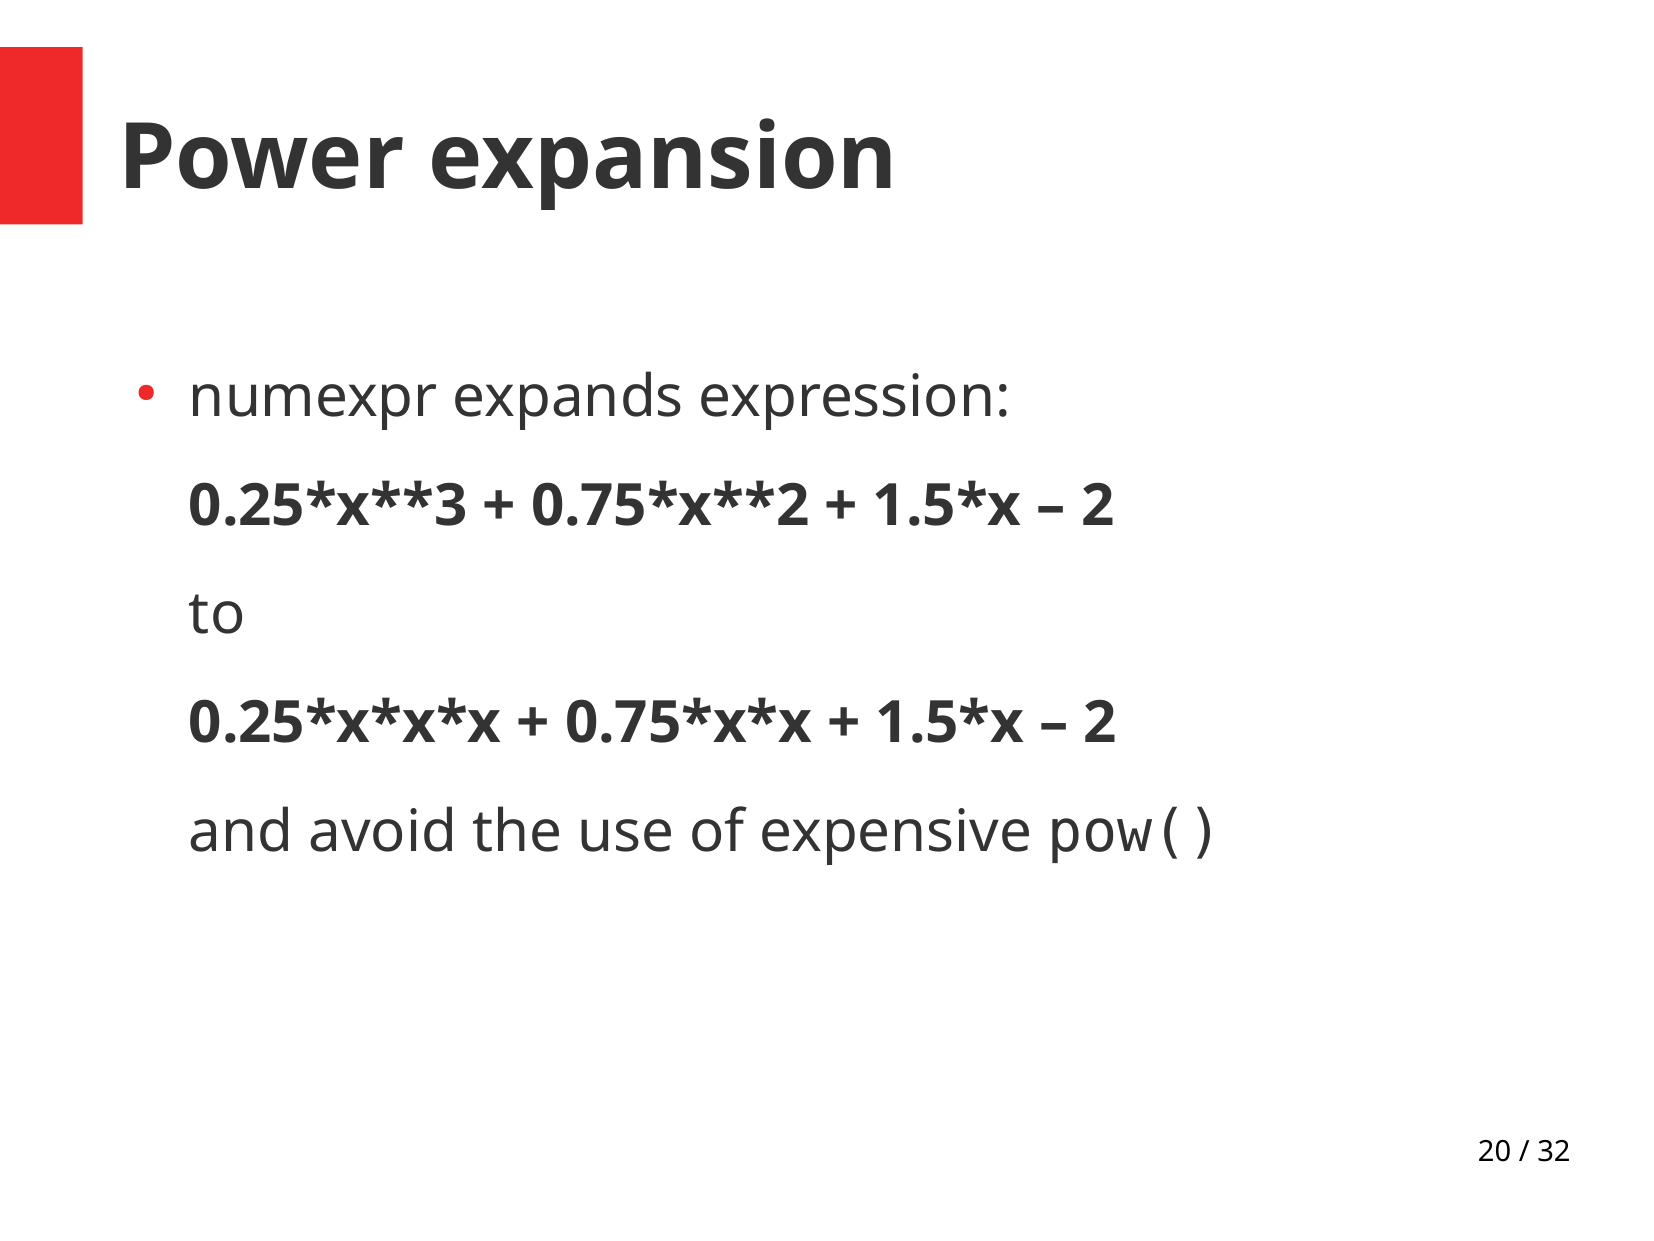

# Power expansion
numexpr expands expression:
0.25*x**3 + 0.75*x**2 + 1.5*x – 2
to
0.25*x*x*x + 0.75*x*x + 1.5*x – 2
and avoid the use of expensive pow()
20